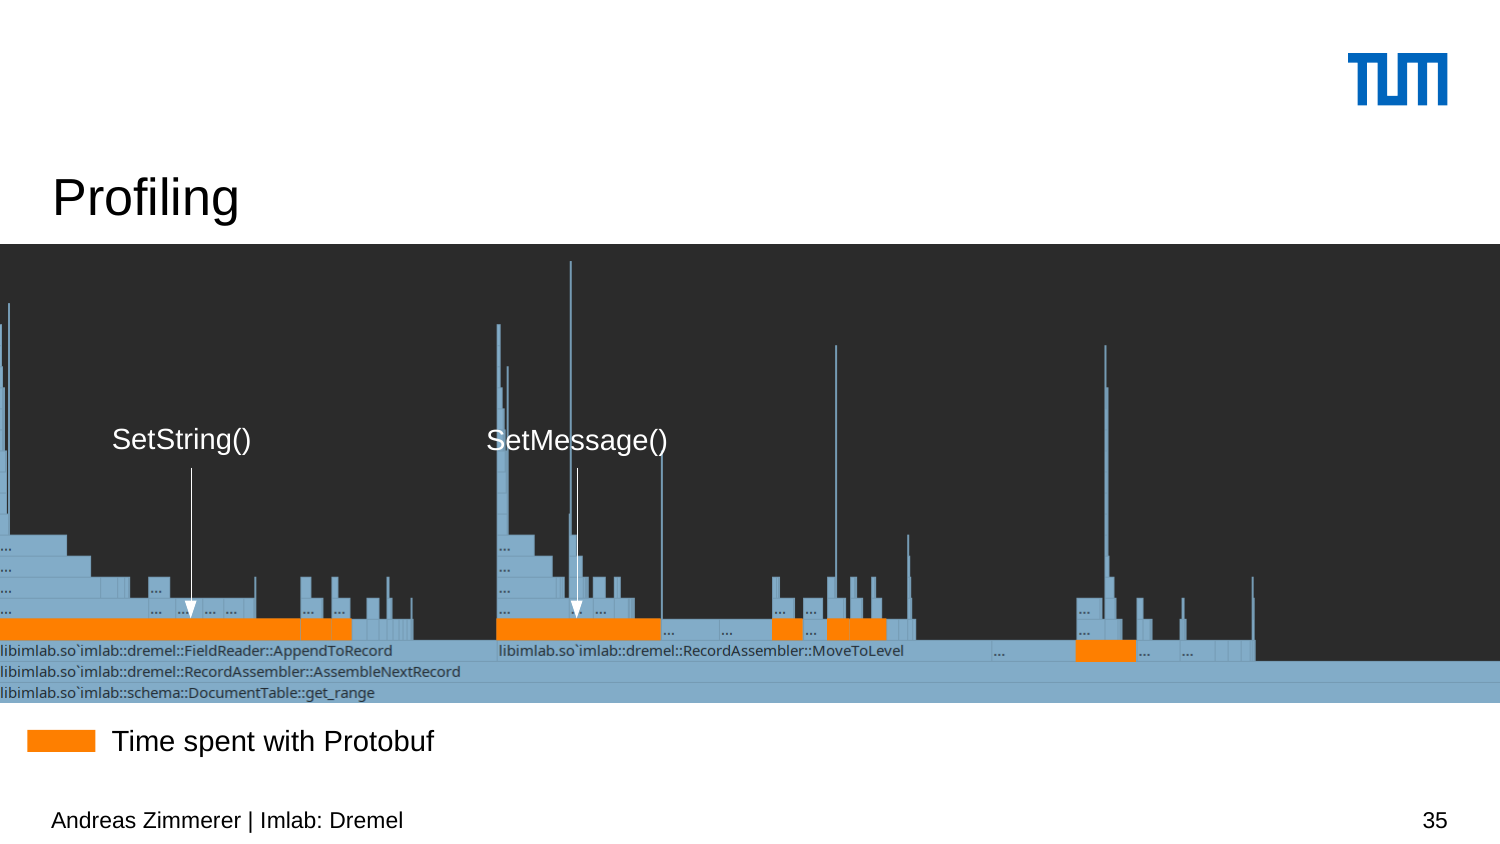

# Profiling
SetString()
SetMessage()
Time spent with Protobuf
Andreas Zimmerer | Imlab: Dremel